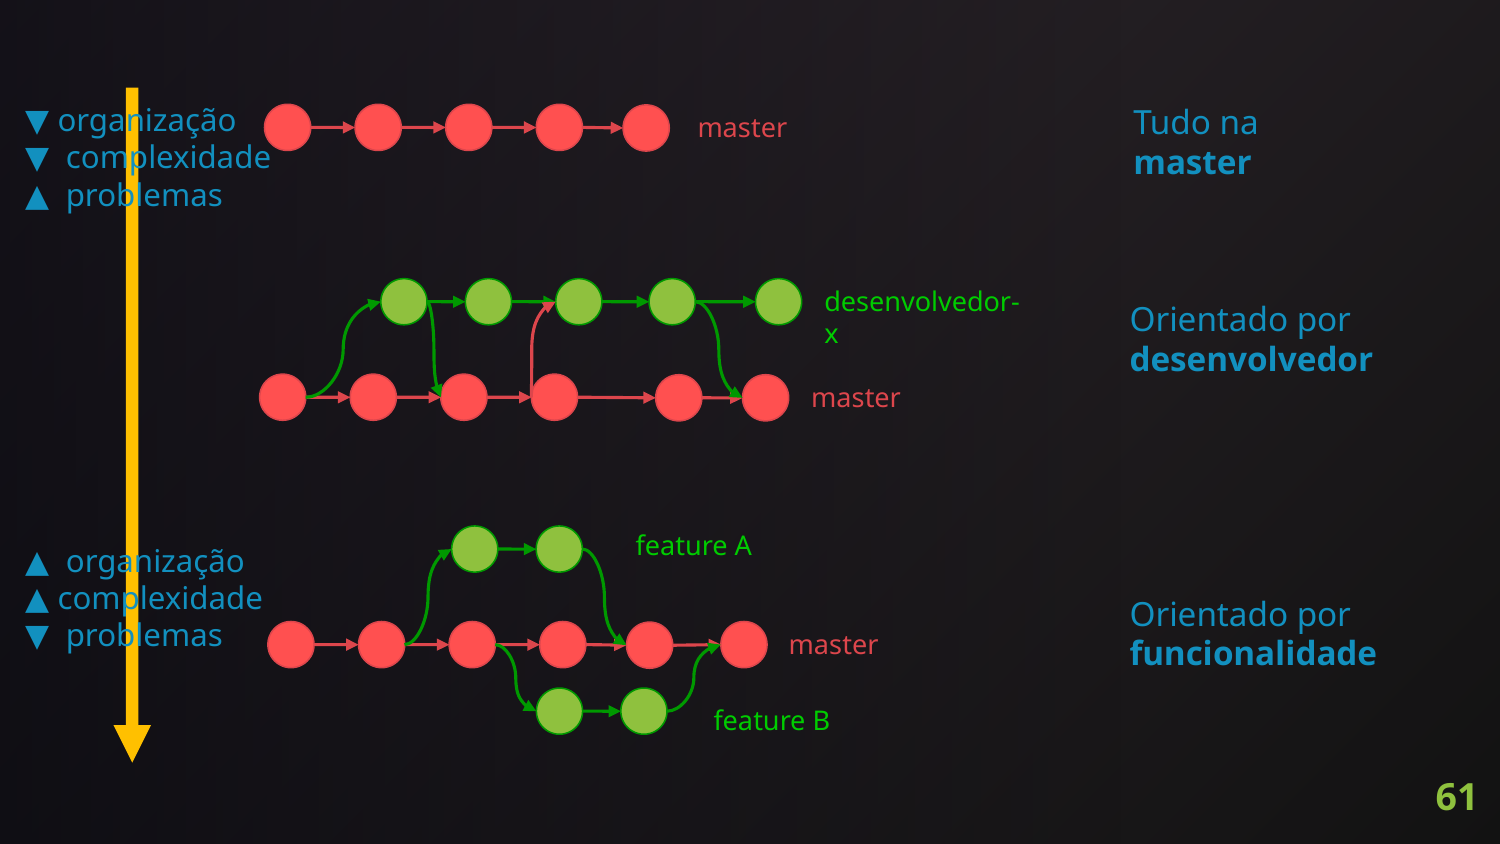

▼ organização
▼ complexidade
▲ problemas
Tudo na master
master
desenvolvedor-x
Orientado por desenvolvedor
master
feature A
▲ organização
▲ complexidade
▼ problemas
Orientado por funcionalidade
master
feature B